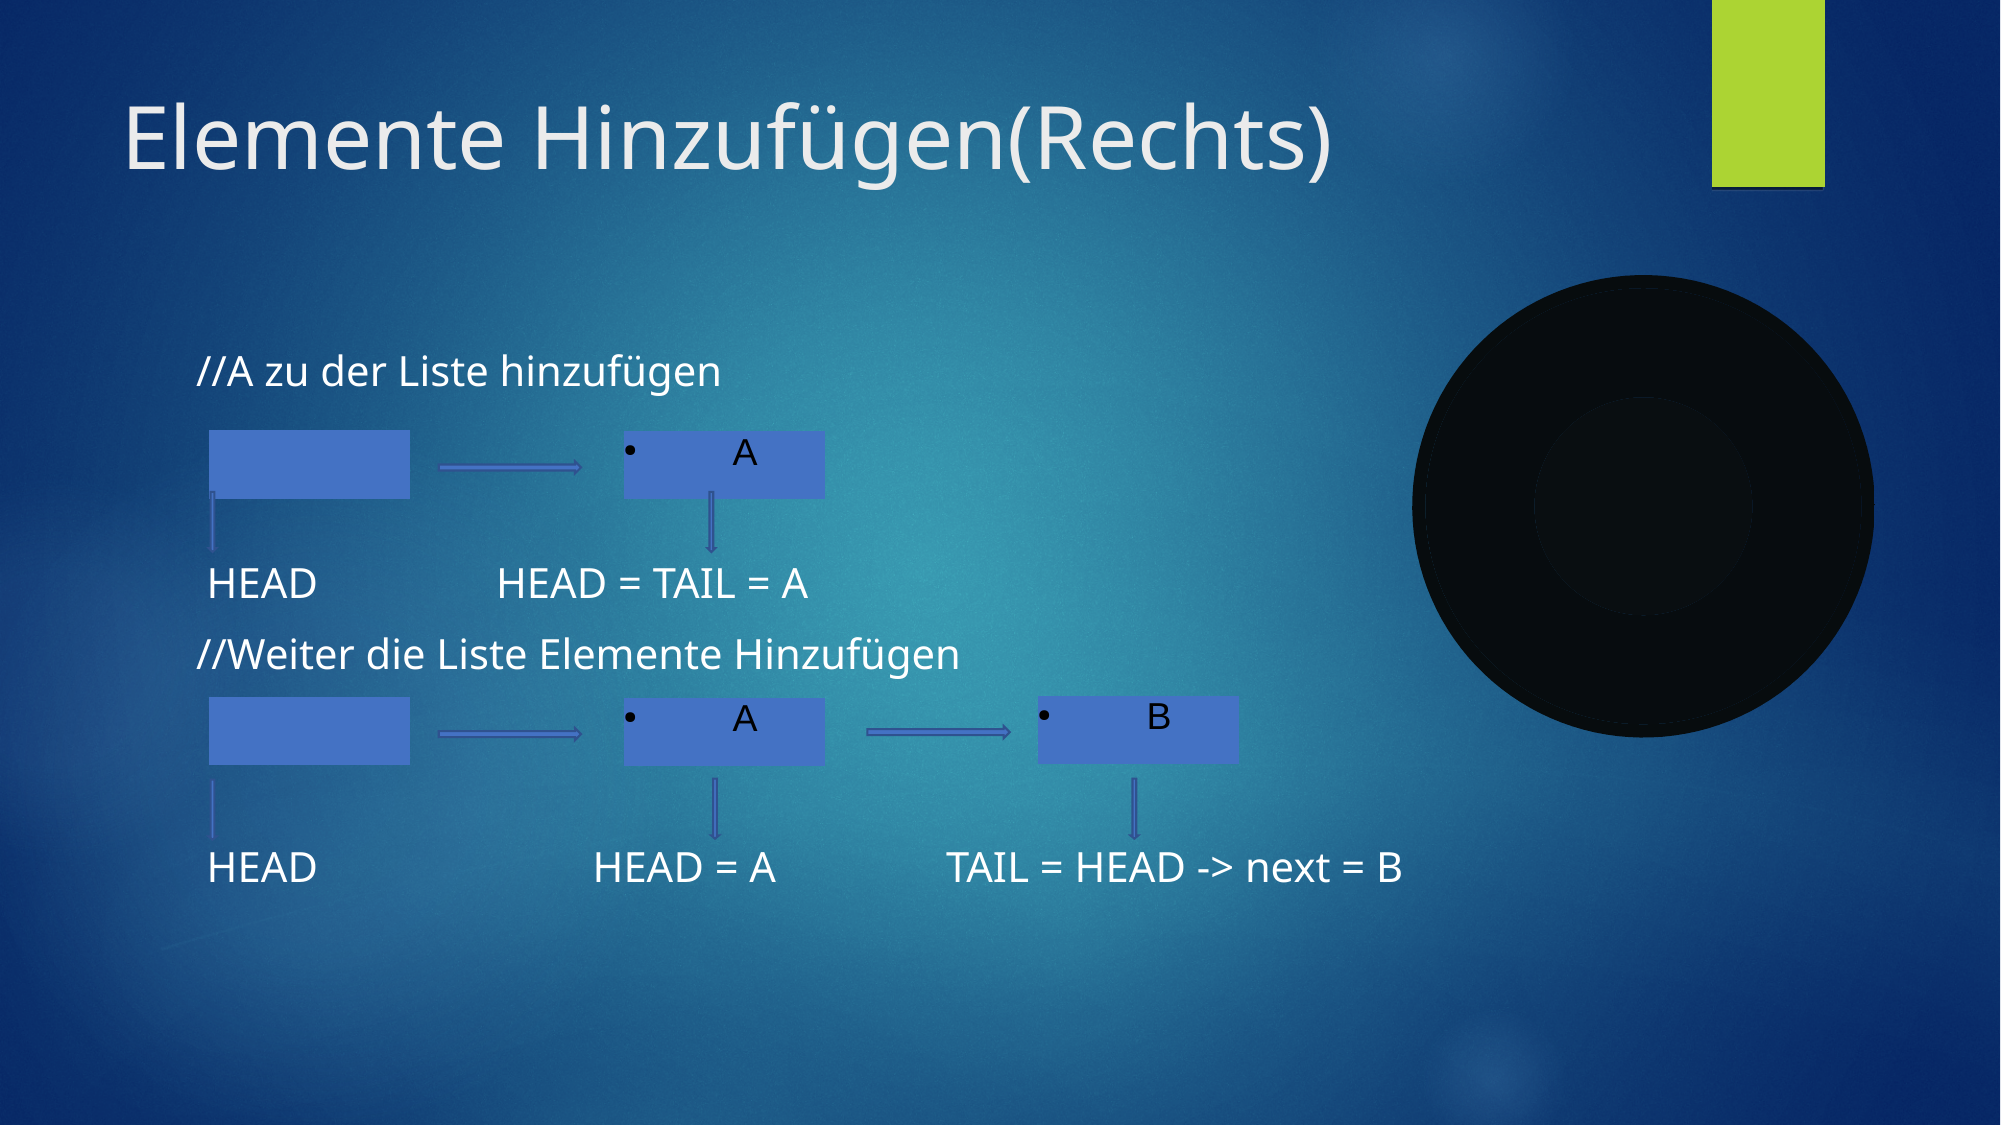

# Elemente Hinzufügen(Rechts)
//A zu der Liste hinzufügen
 HEAD			HEAD = TAIL = A
//Weiter die Liste Elemente Hinzufügen
 HEAD				 HEAD = A	 	TAIL = HEAD -> next = B
| | |
| --- | --- |
| A | |
| --- | --- |
| B | |
| --- | --- |
| | |
| --- | --- |
| A | |
| --- | --- |